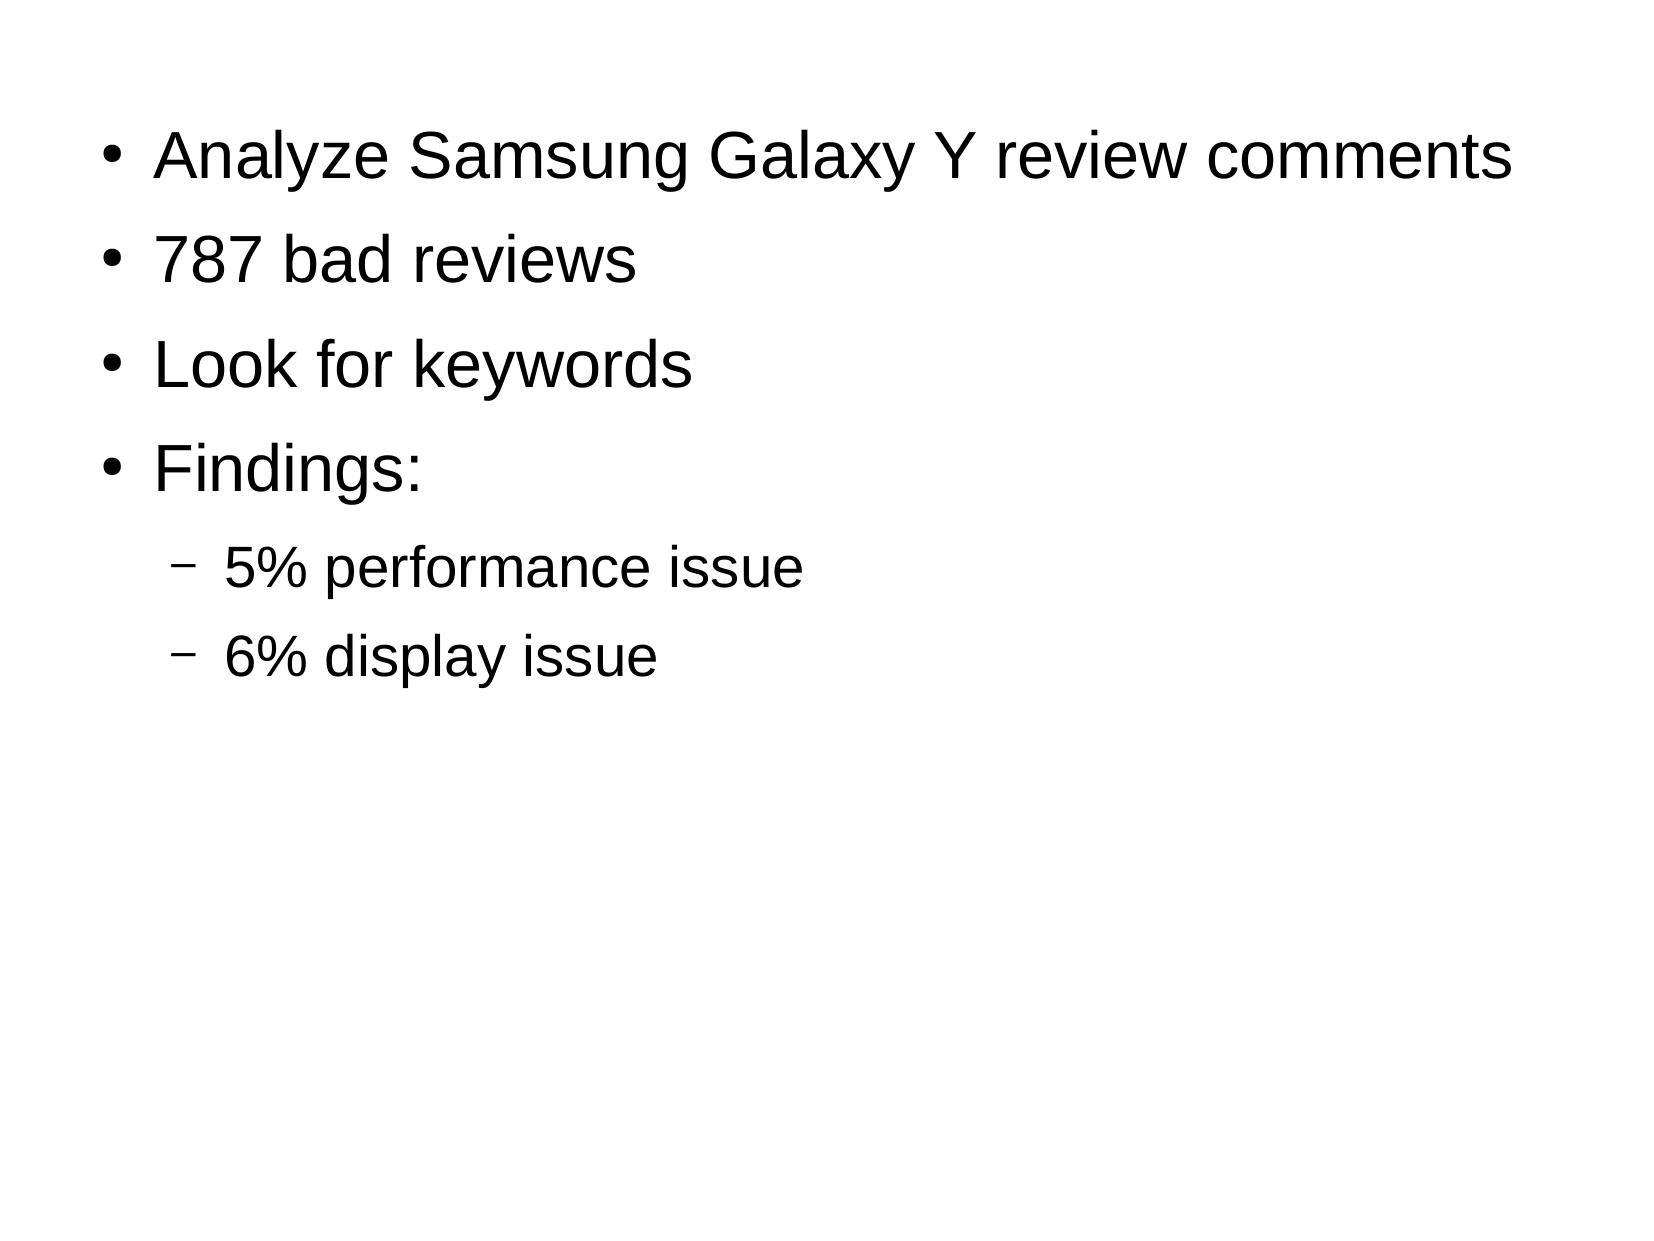

# Analyze Samsung Galaxy Y review comments
787 bad reviews
Look for keywords
Findings:
5% performance issue
6% display issue